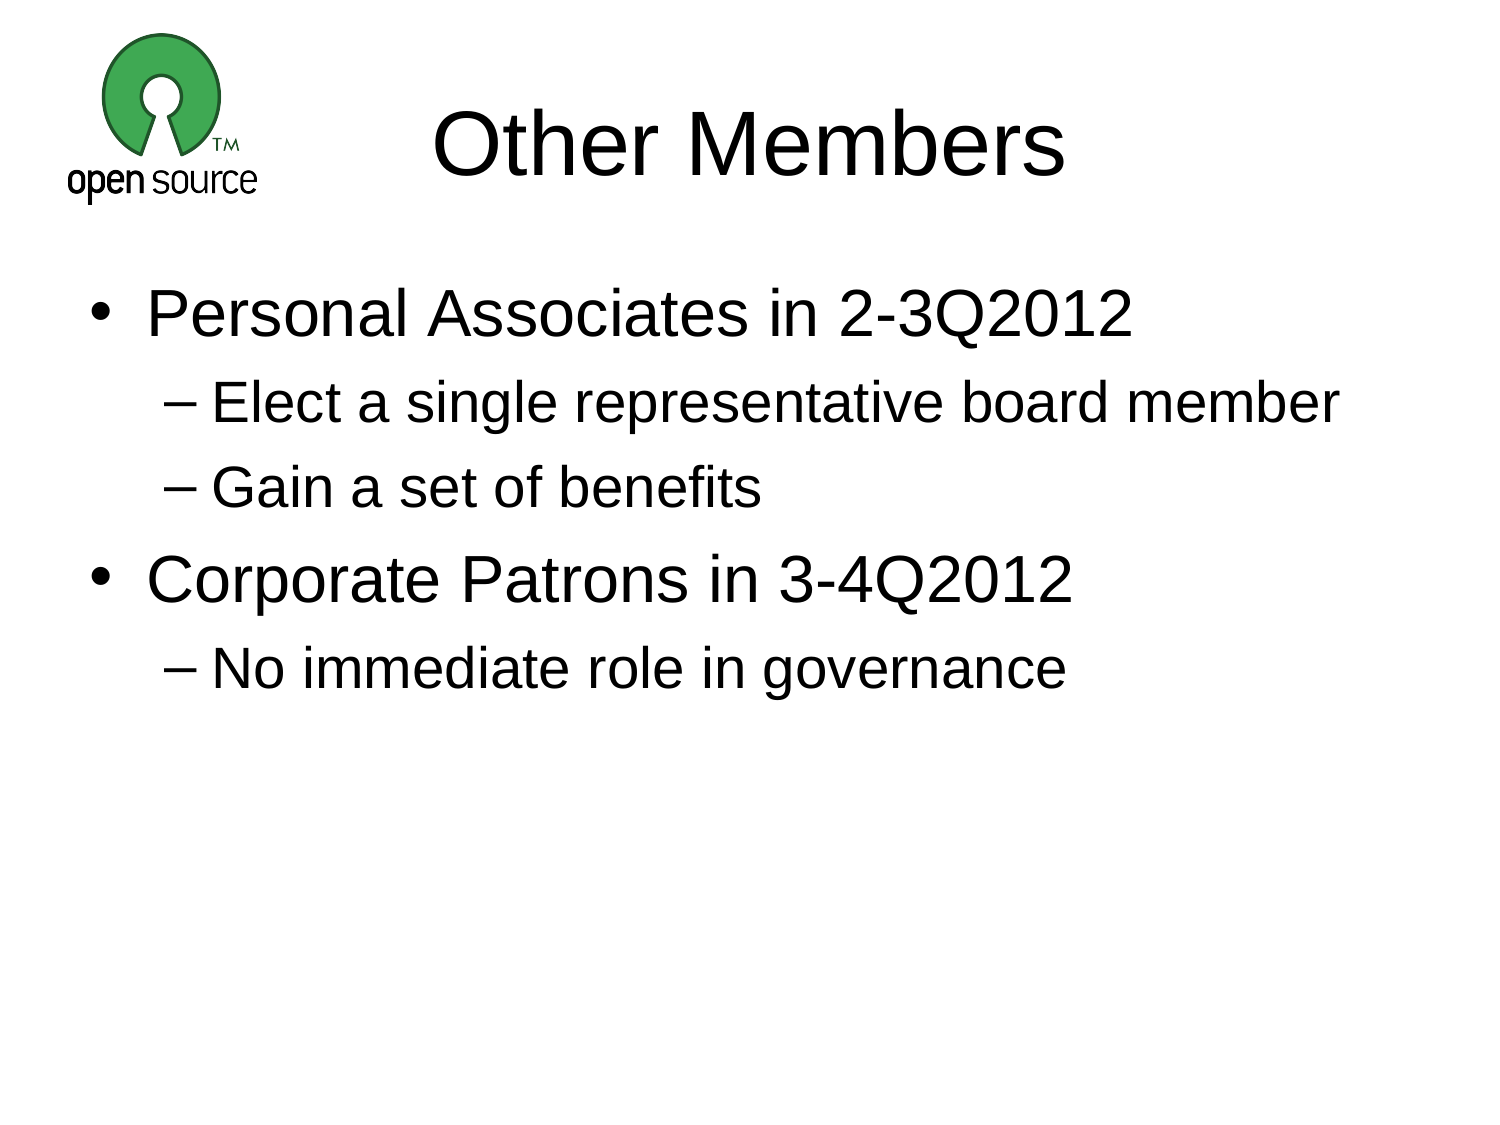

# Other Members
Personal Associates in 2-3Q2012
Elect a single representative board member
Gain a set of benefits
Corporate Patrons in 3-4Q2012
No immediate role in governance